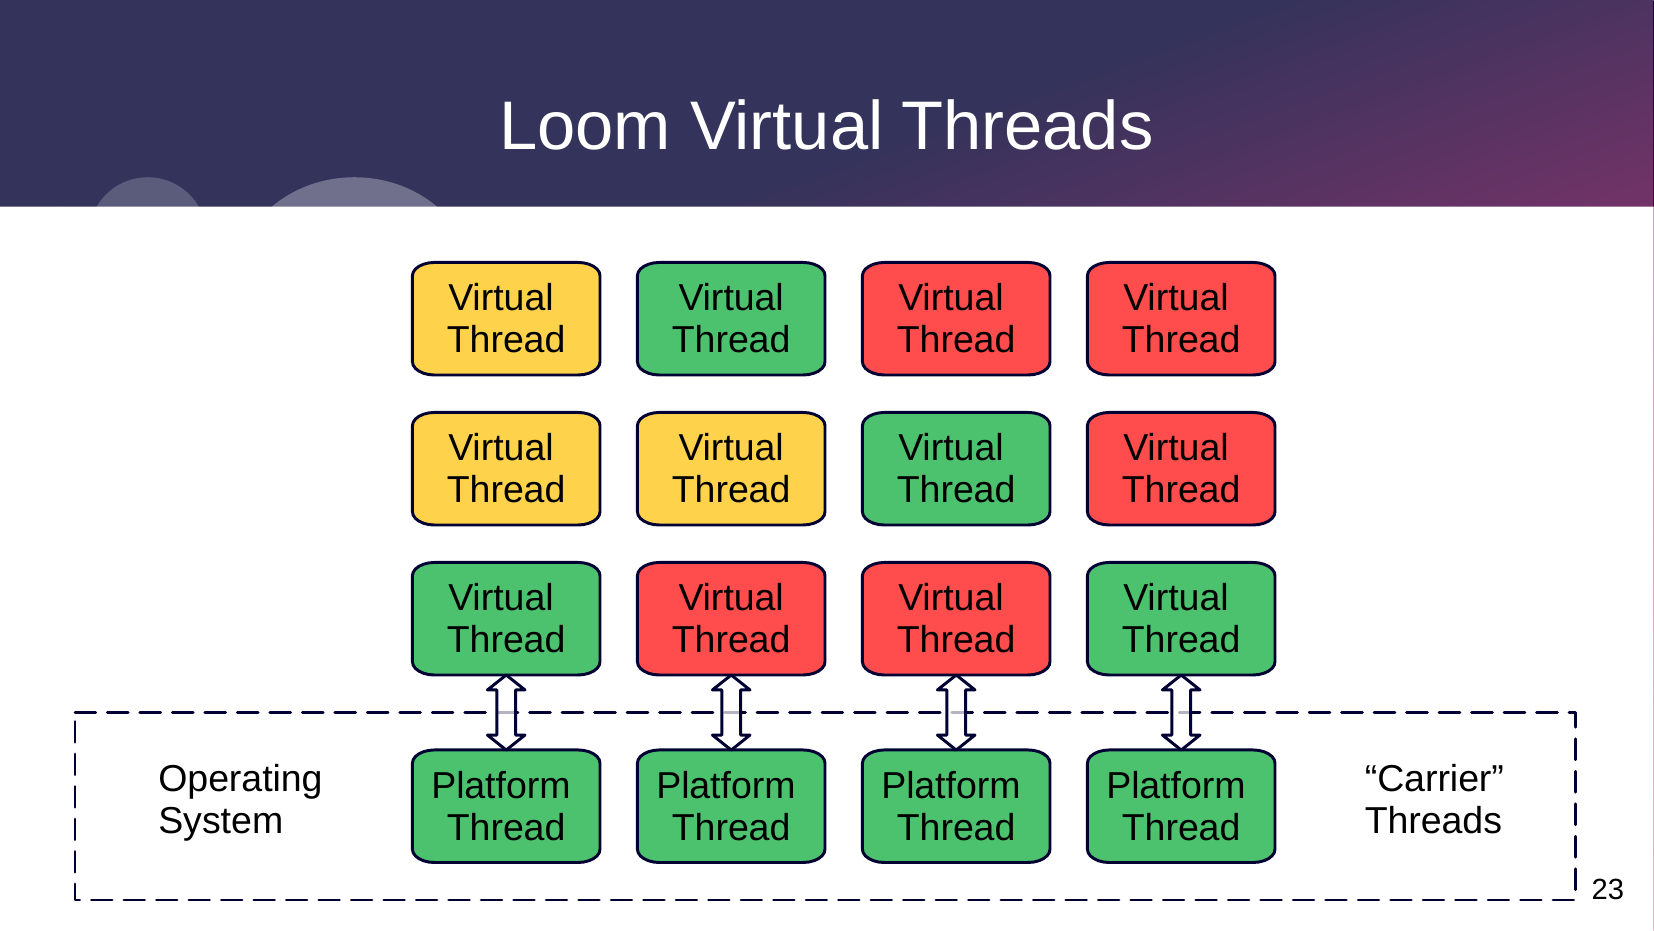

# Loom Virtual Threads
Virtual
Thread
Virtual
Thread
Virtual
Thread
Virtual
Thread
Virtual
Thread
Virtual
Thread
Virtual
Thread
Virtual
Thread
Virtual
Thread
Virtual
Thread
Virtual
Thread
Virtual
Thread
Operating
System
Platform
Thread
Platform
Thread
Platform
Thread
Platform
Thread
“Carrier”
Threads